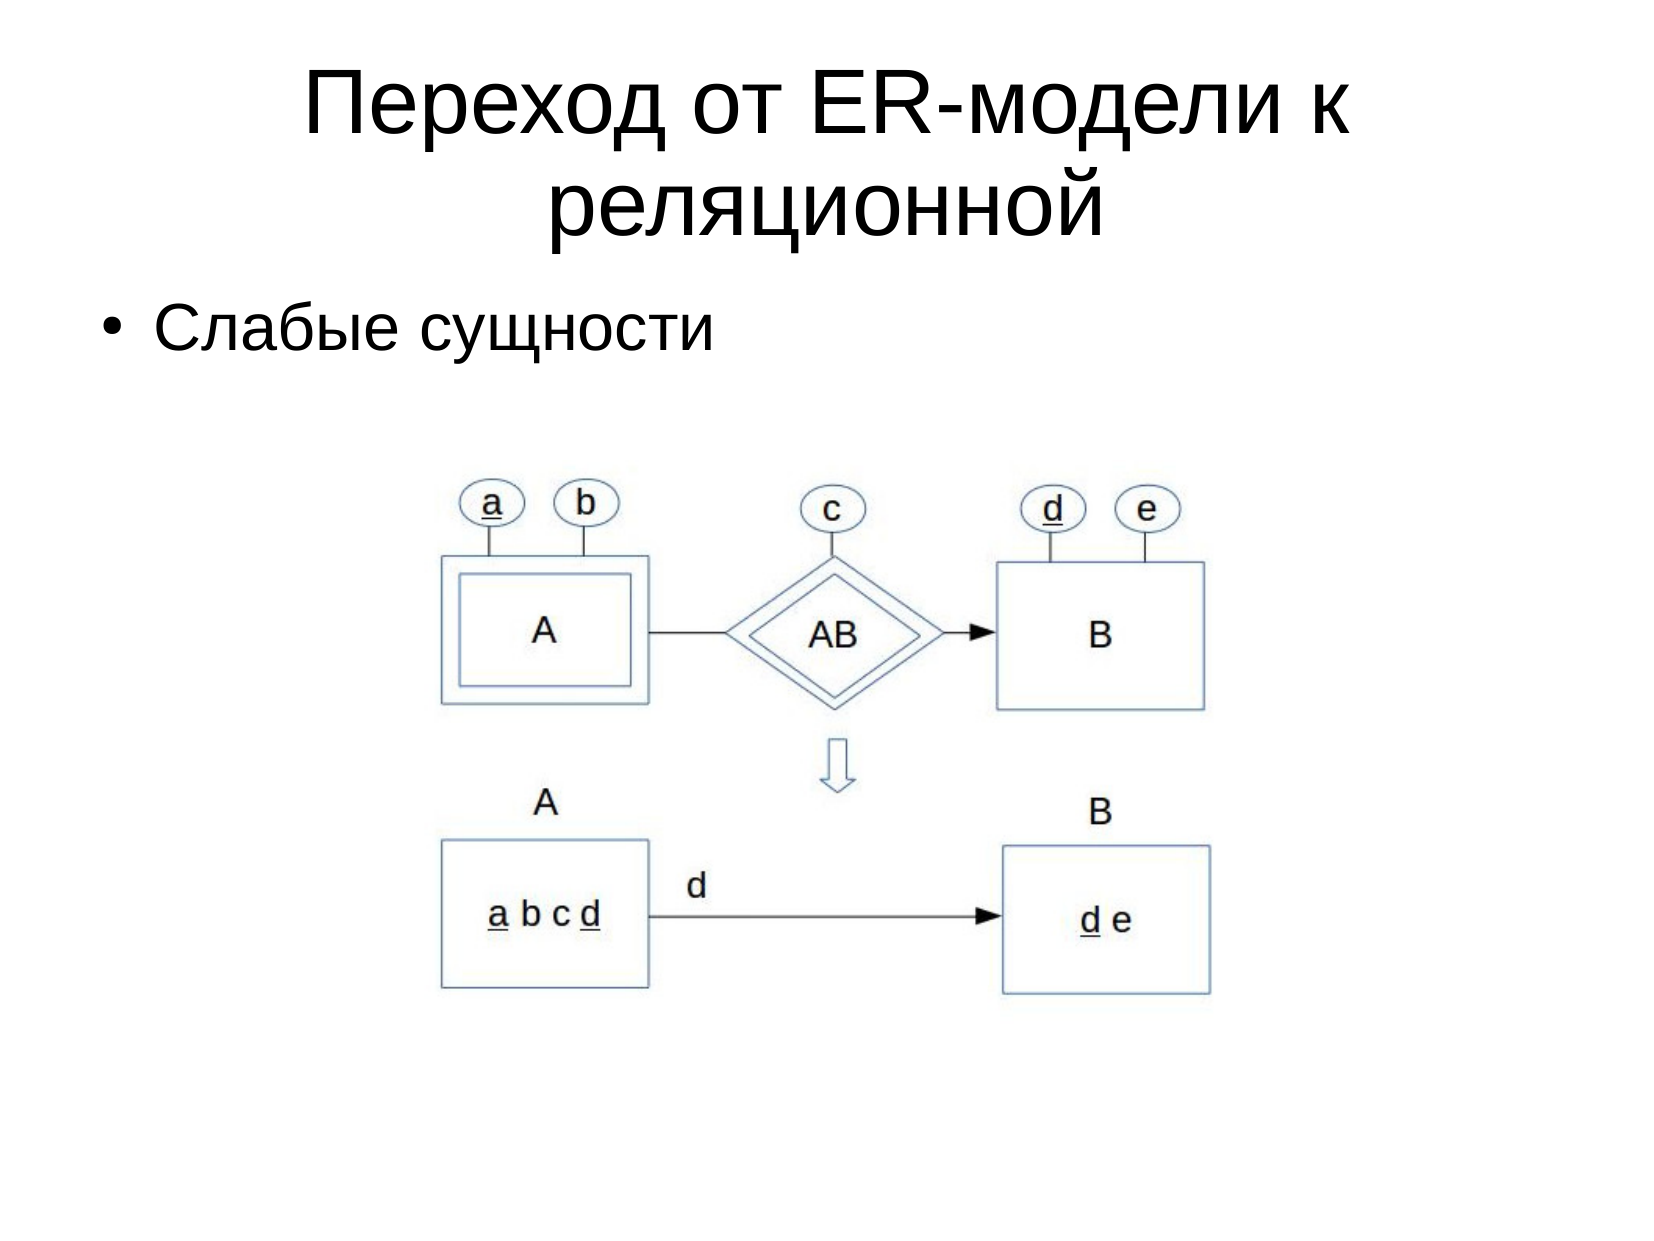

# Переход от ER-модели к реляционной
Слабые сущности